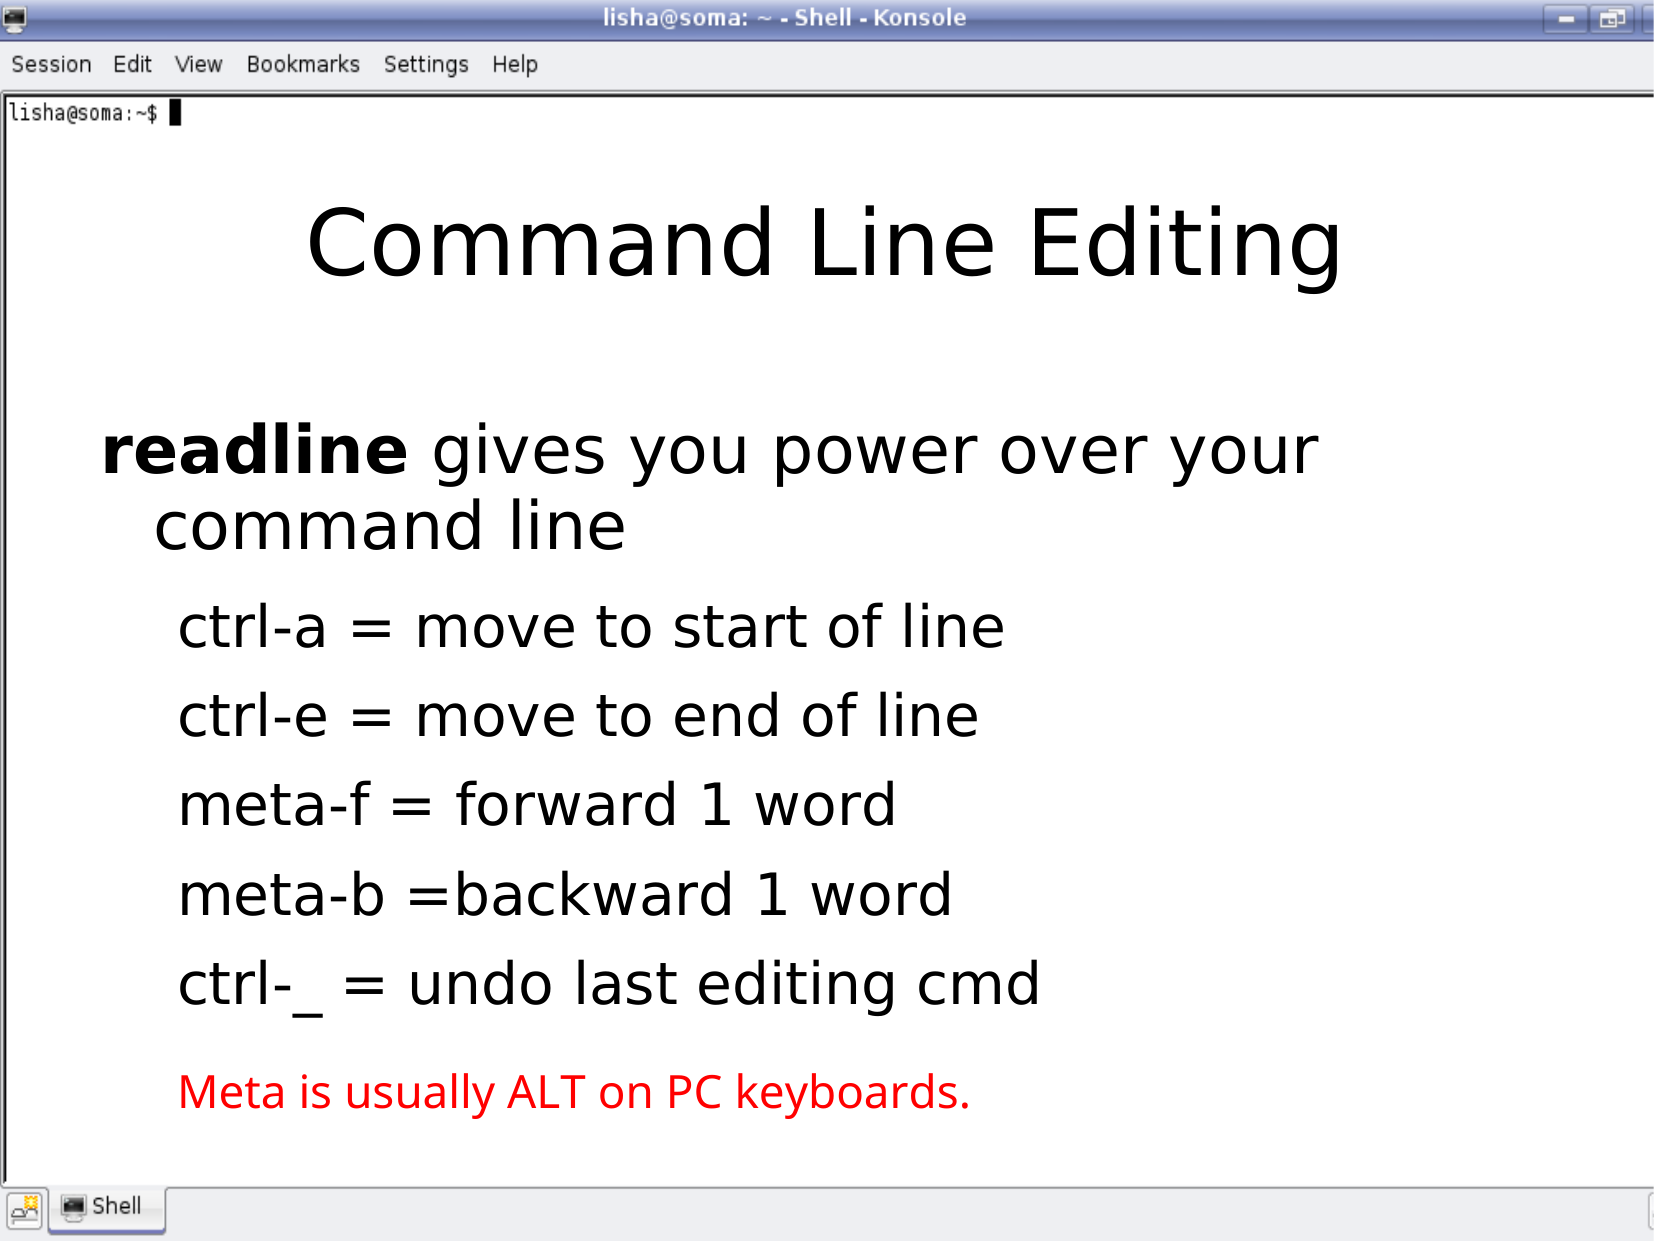

# Command Line Editing
readline gives you power over your command line
ctrl-a = move to start of line
ctrl-e = move to end of line
meta-f = forward 1 word
meta-b =backward 1 word
ctrl-_ = undo last editing cmd
Meta is usually ALT on PC keyboards.